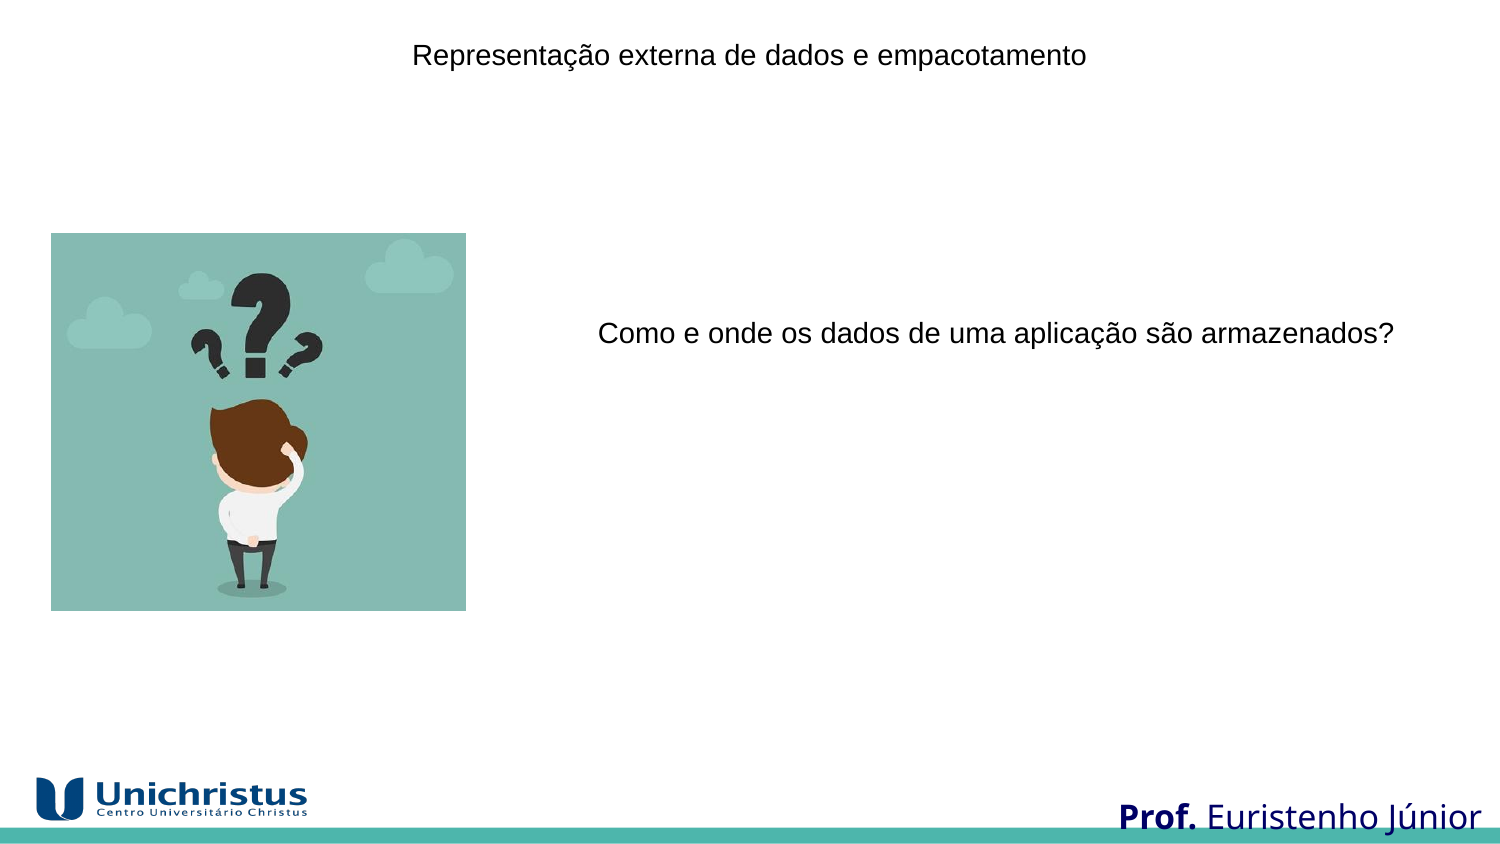

# Representação externa de dados e empacotamento
Como e onde os dados de uma aplicação são armazenados?